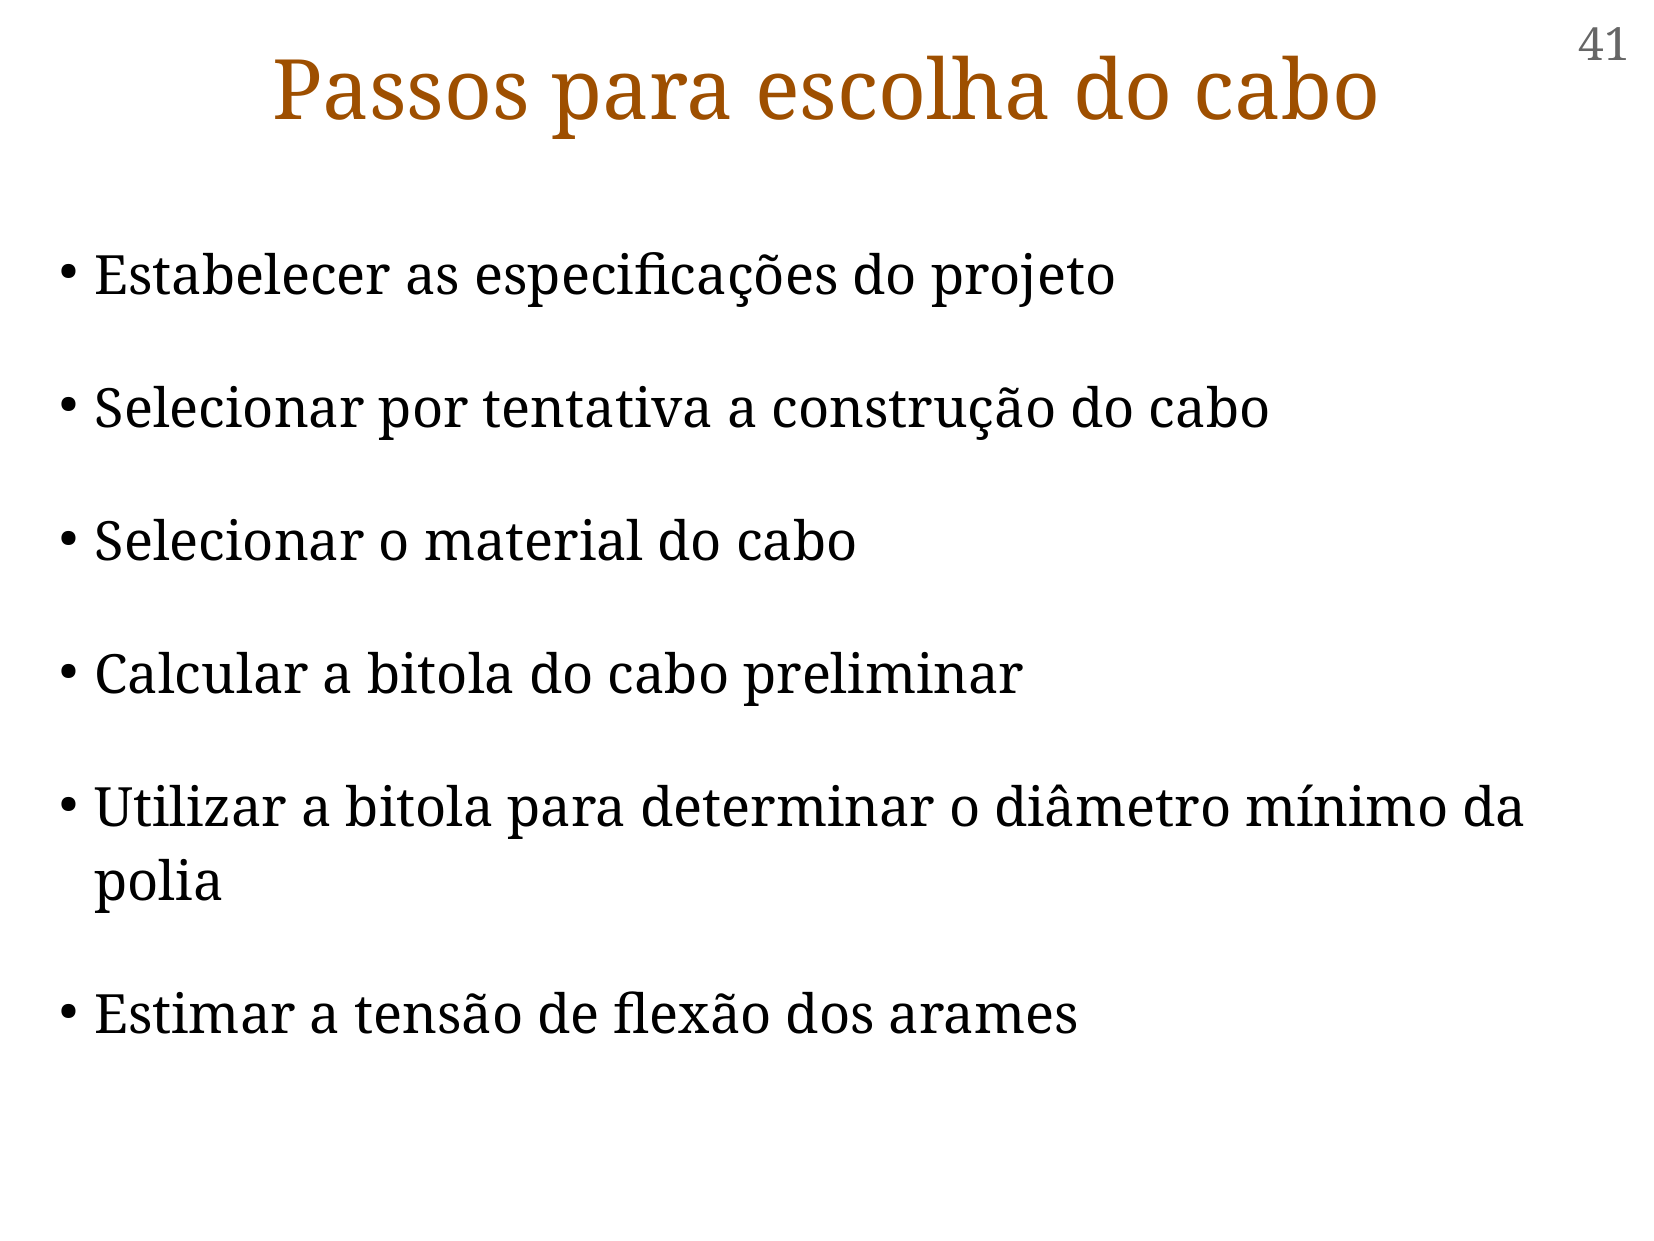

41
# Passos para escolha do cabo
Estabelecer as especificações do projeto
Selecionar por tentativa a construção do cabo
Selecionar o material do cabo
Calcular a bitola do cabo preliminar
Utilizar a bitola para determinar o diâmetro mínimo da polia
Estimar a tensão de flexão dos arames